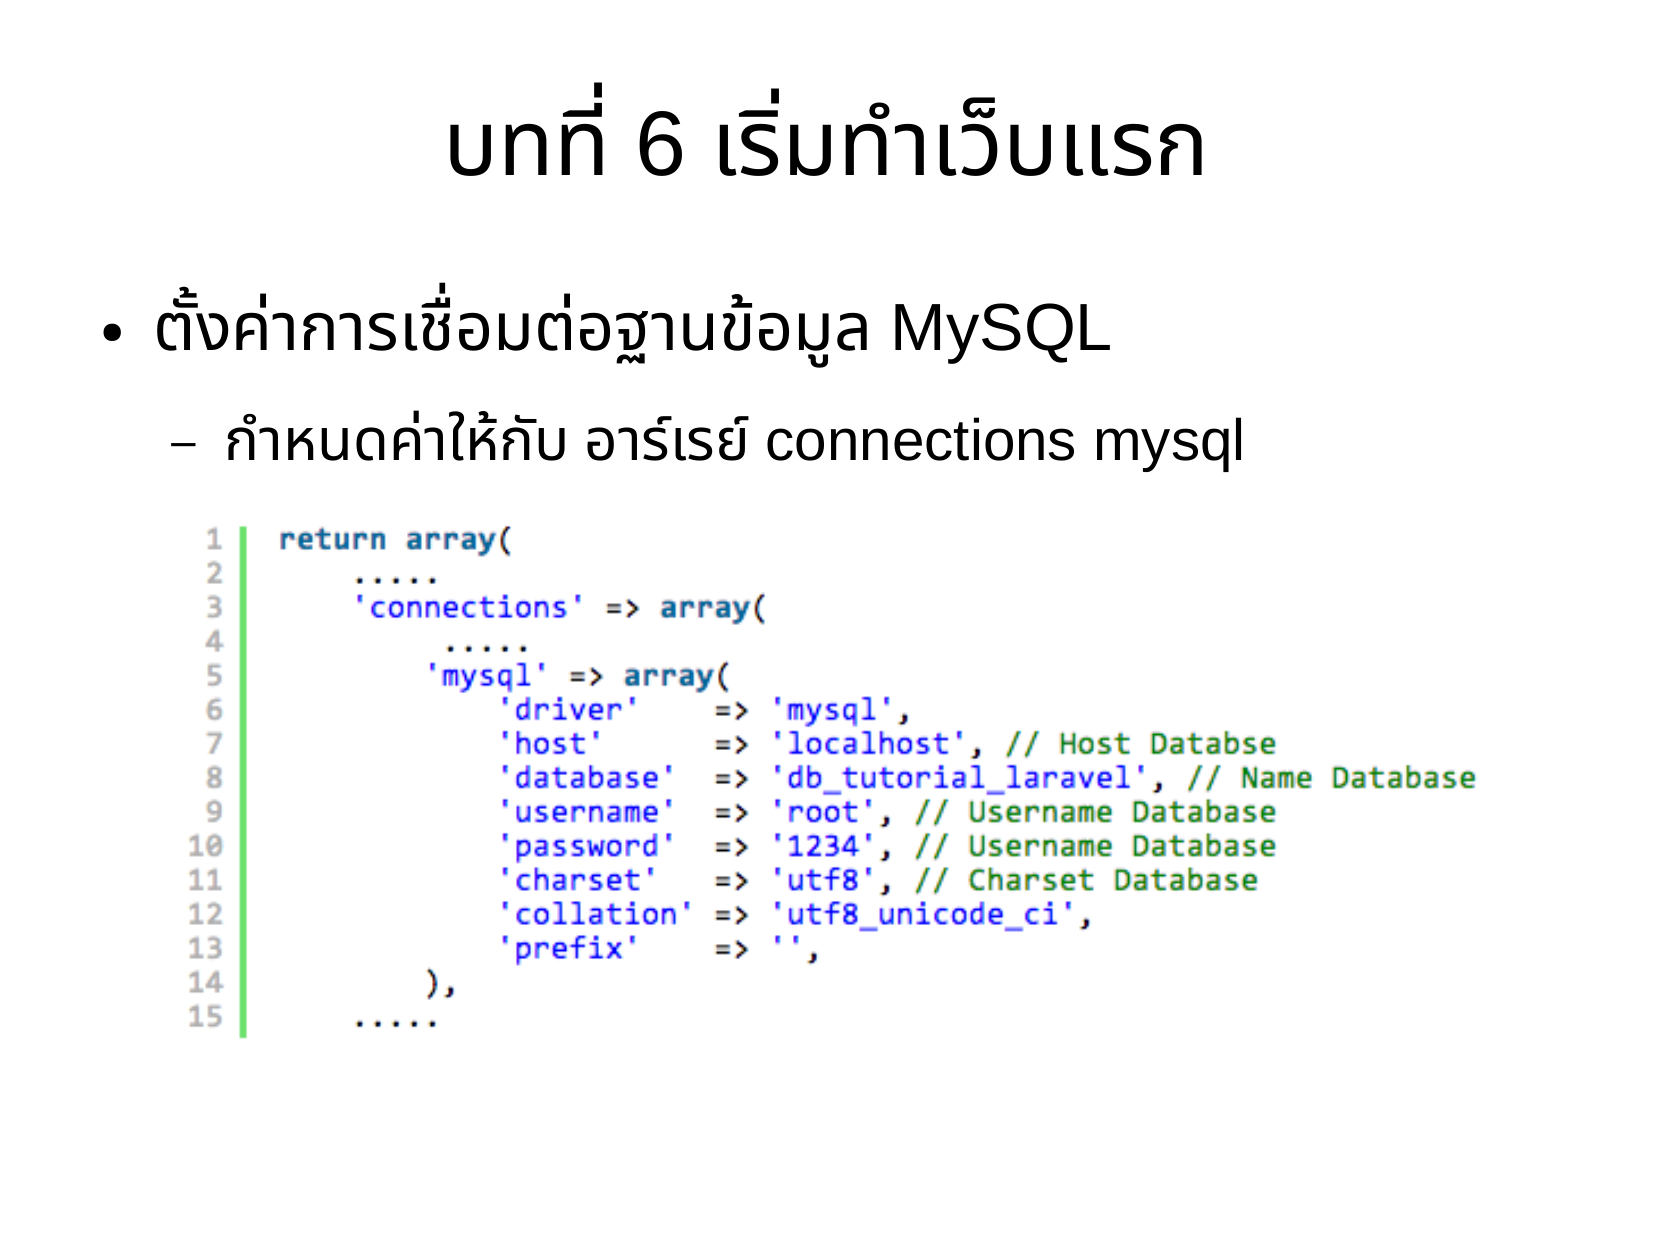

# บทที่ 6 เริ่มทำเว็บแรก
ตั้งค่าการเชื่อมต่อฐานข้อมูล MySQL
กำหนดค่าให้กับ อาร์เรย์ connections mysql